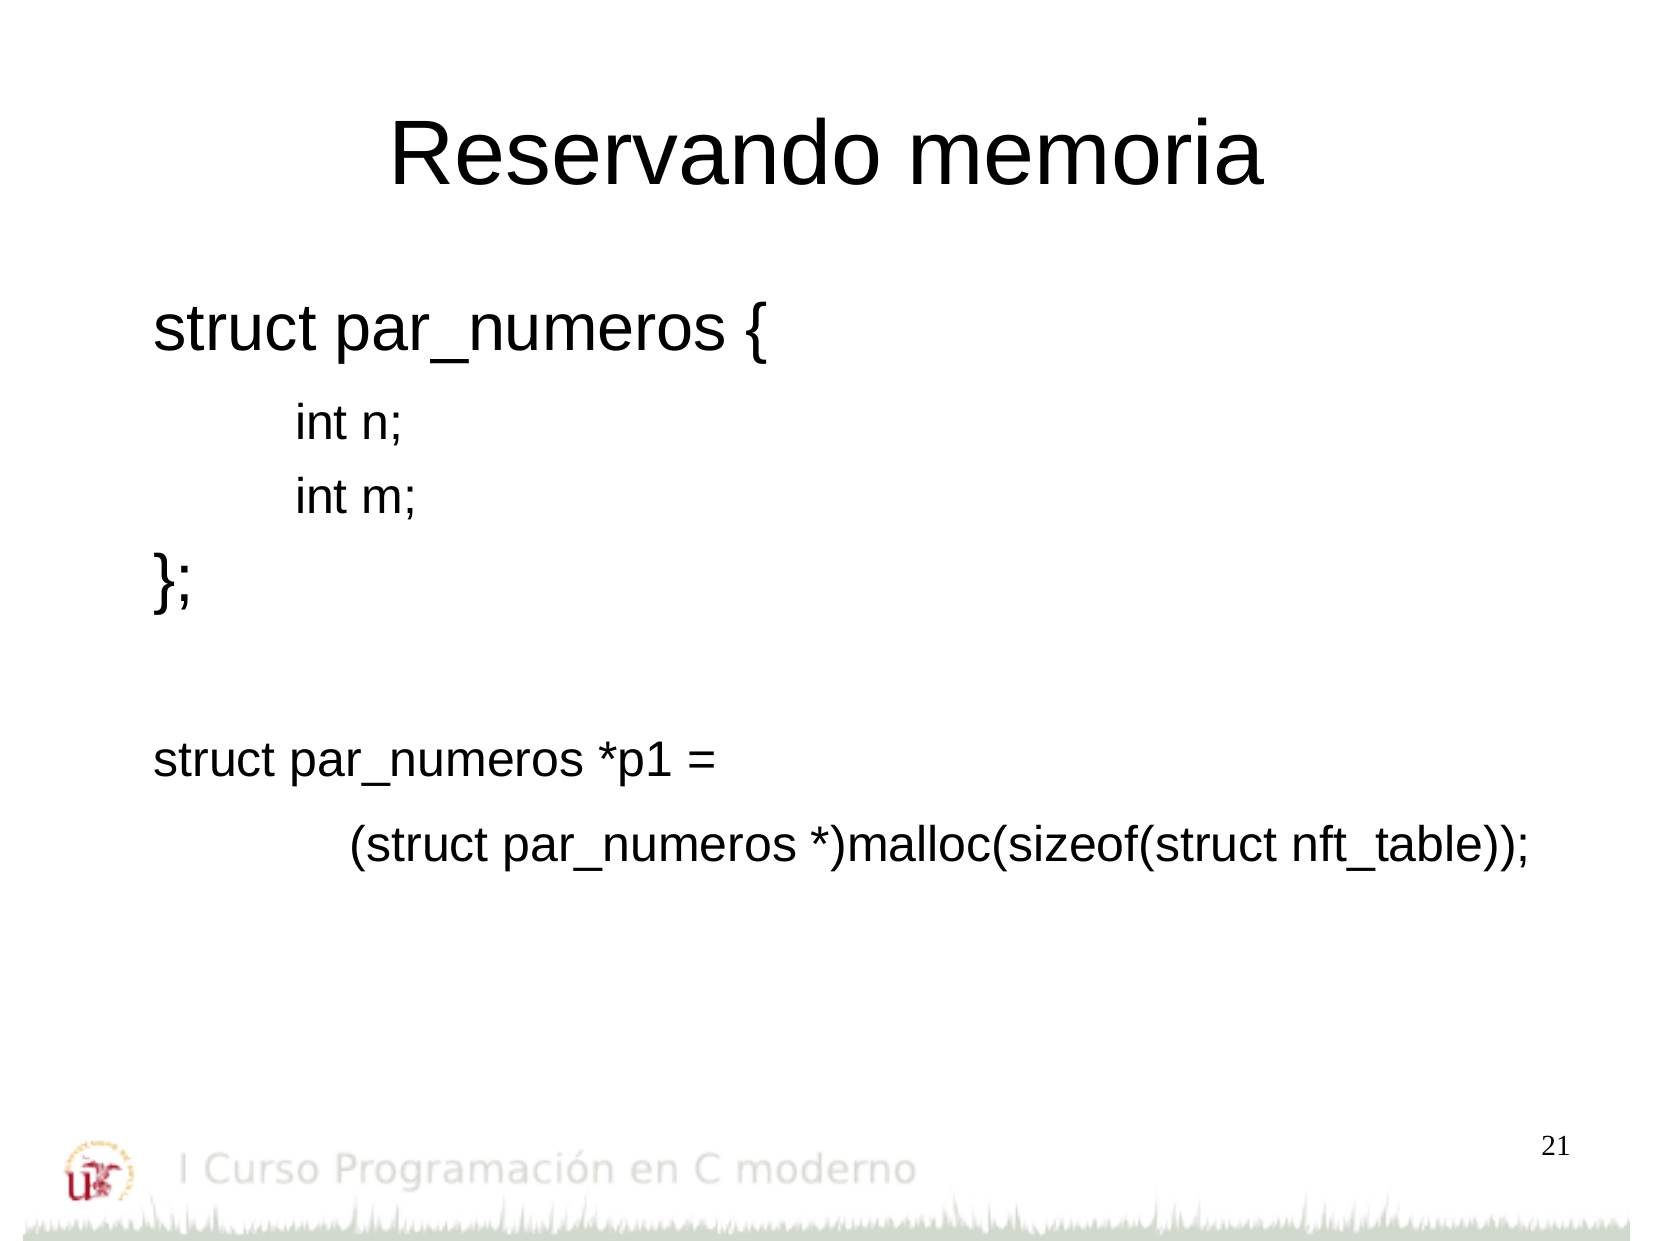

# Reservando memoria
struct par_numeros {
int n;
int m;
};
struct par_numeros *p1 =
 (struct par_numeros *)malloc(sizeof(struct nft_table));
21